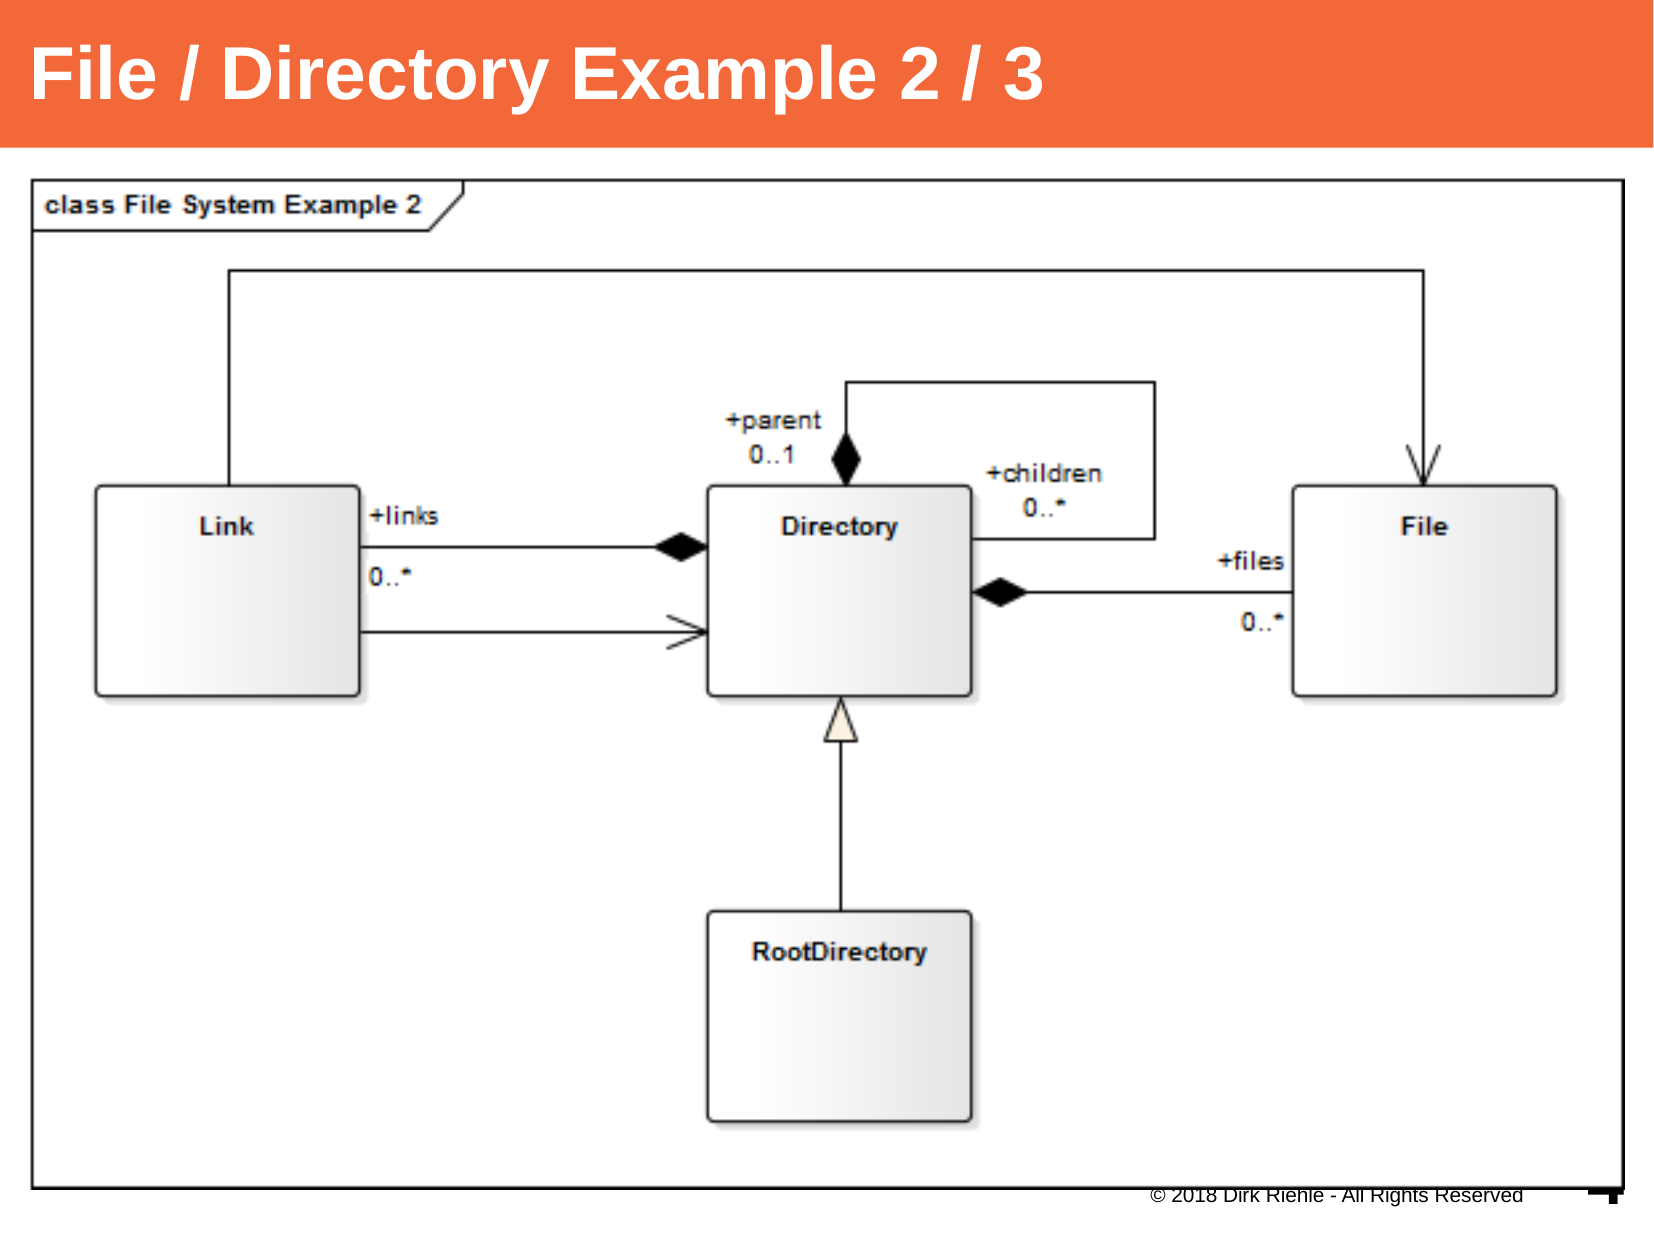

# File / Directory Example 2 / 3
Advanced Design and Programming
4
© 2018 Dirk Riehle - All Rights Reserved